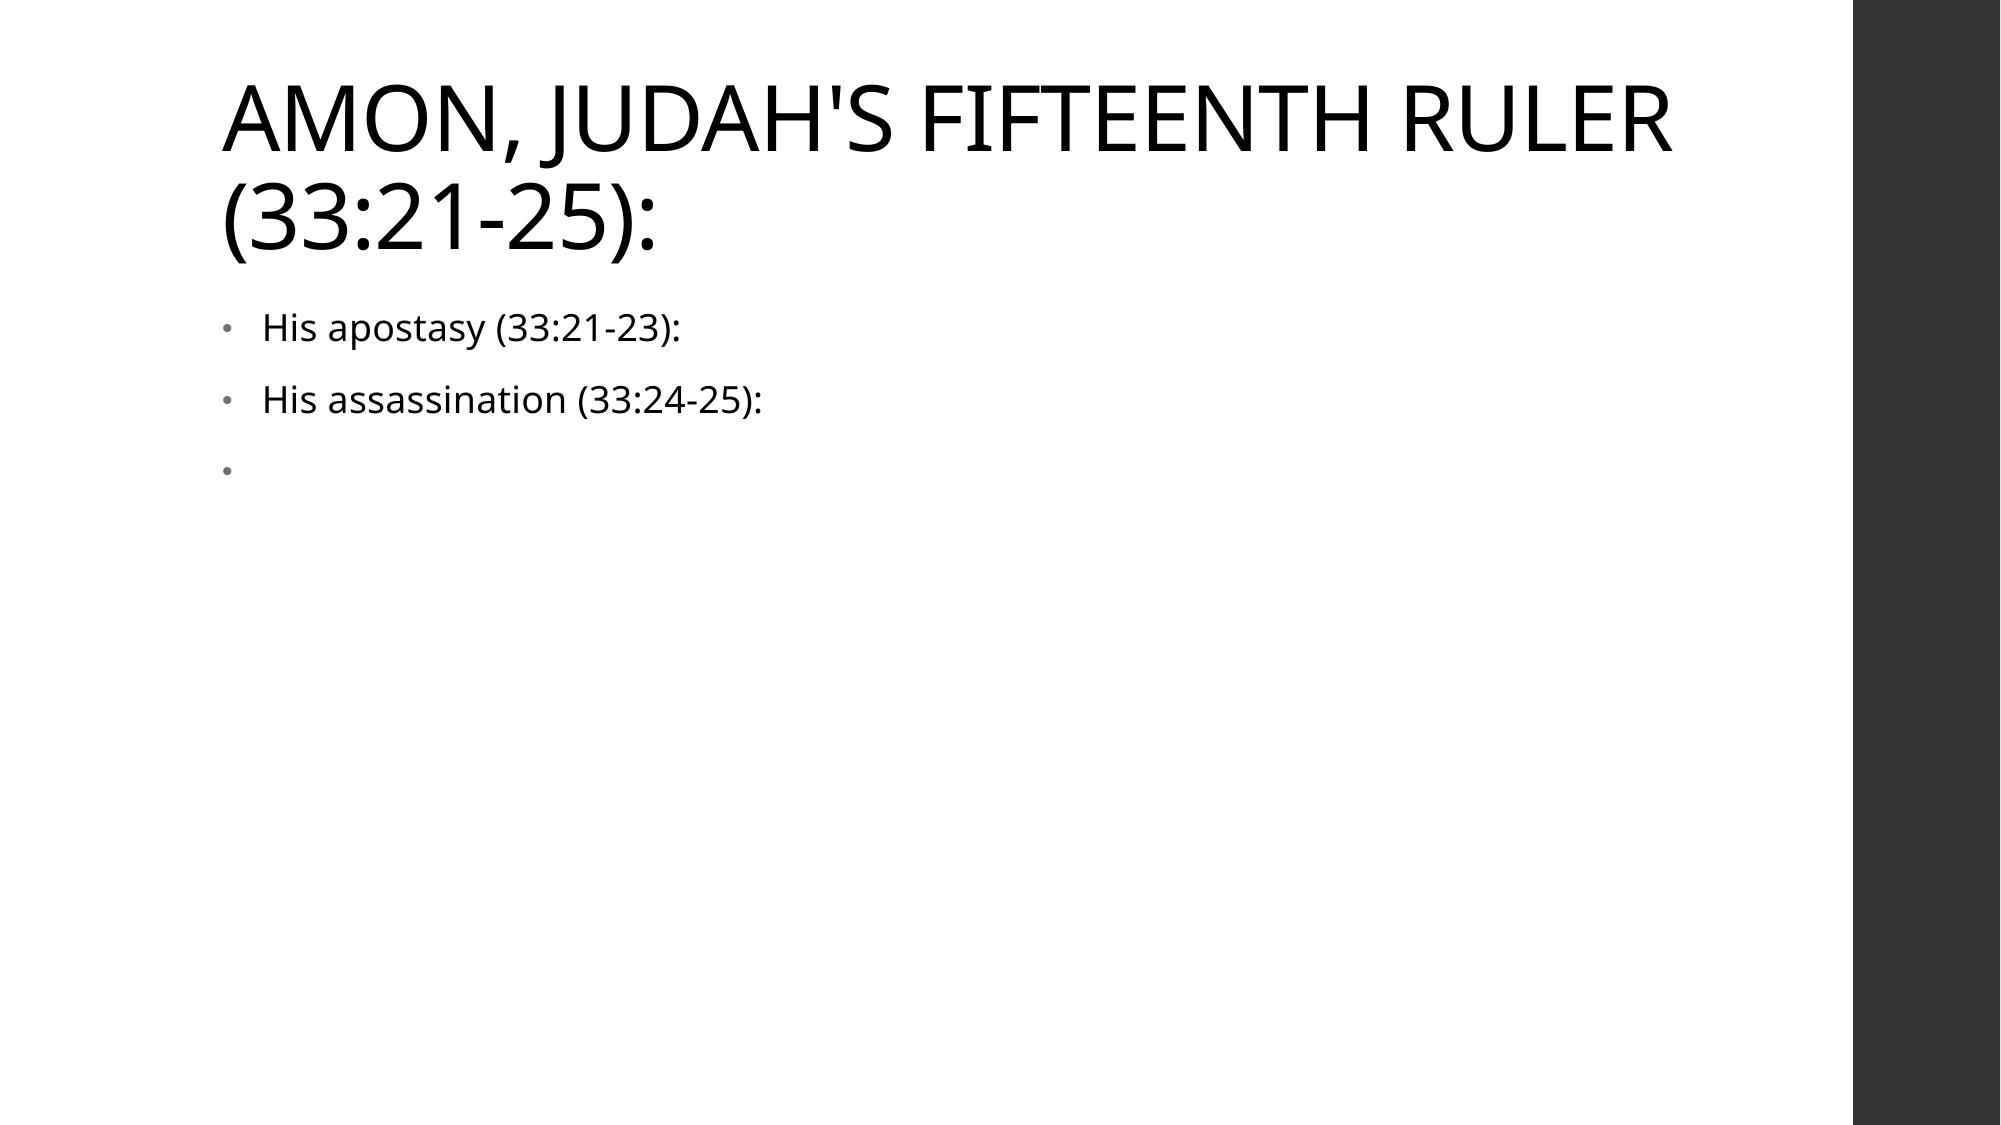

# AMON, JUDAH'S FIFTEENTH RULER (33:21-25):
 His apostasy (33:21-23):
 His assassination (33:24-25):